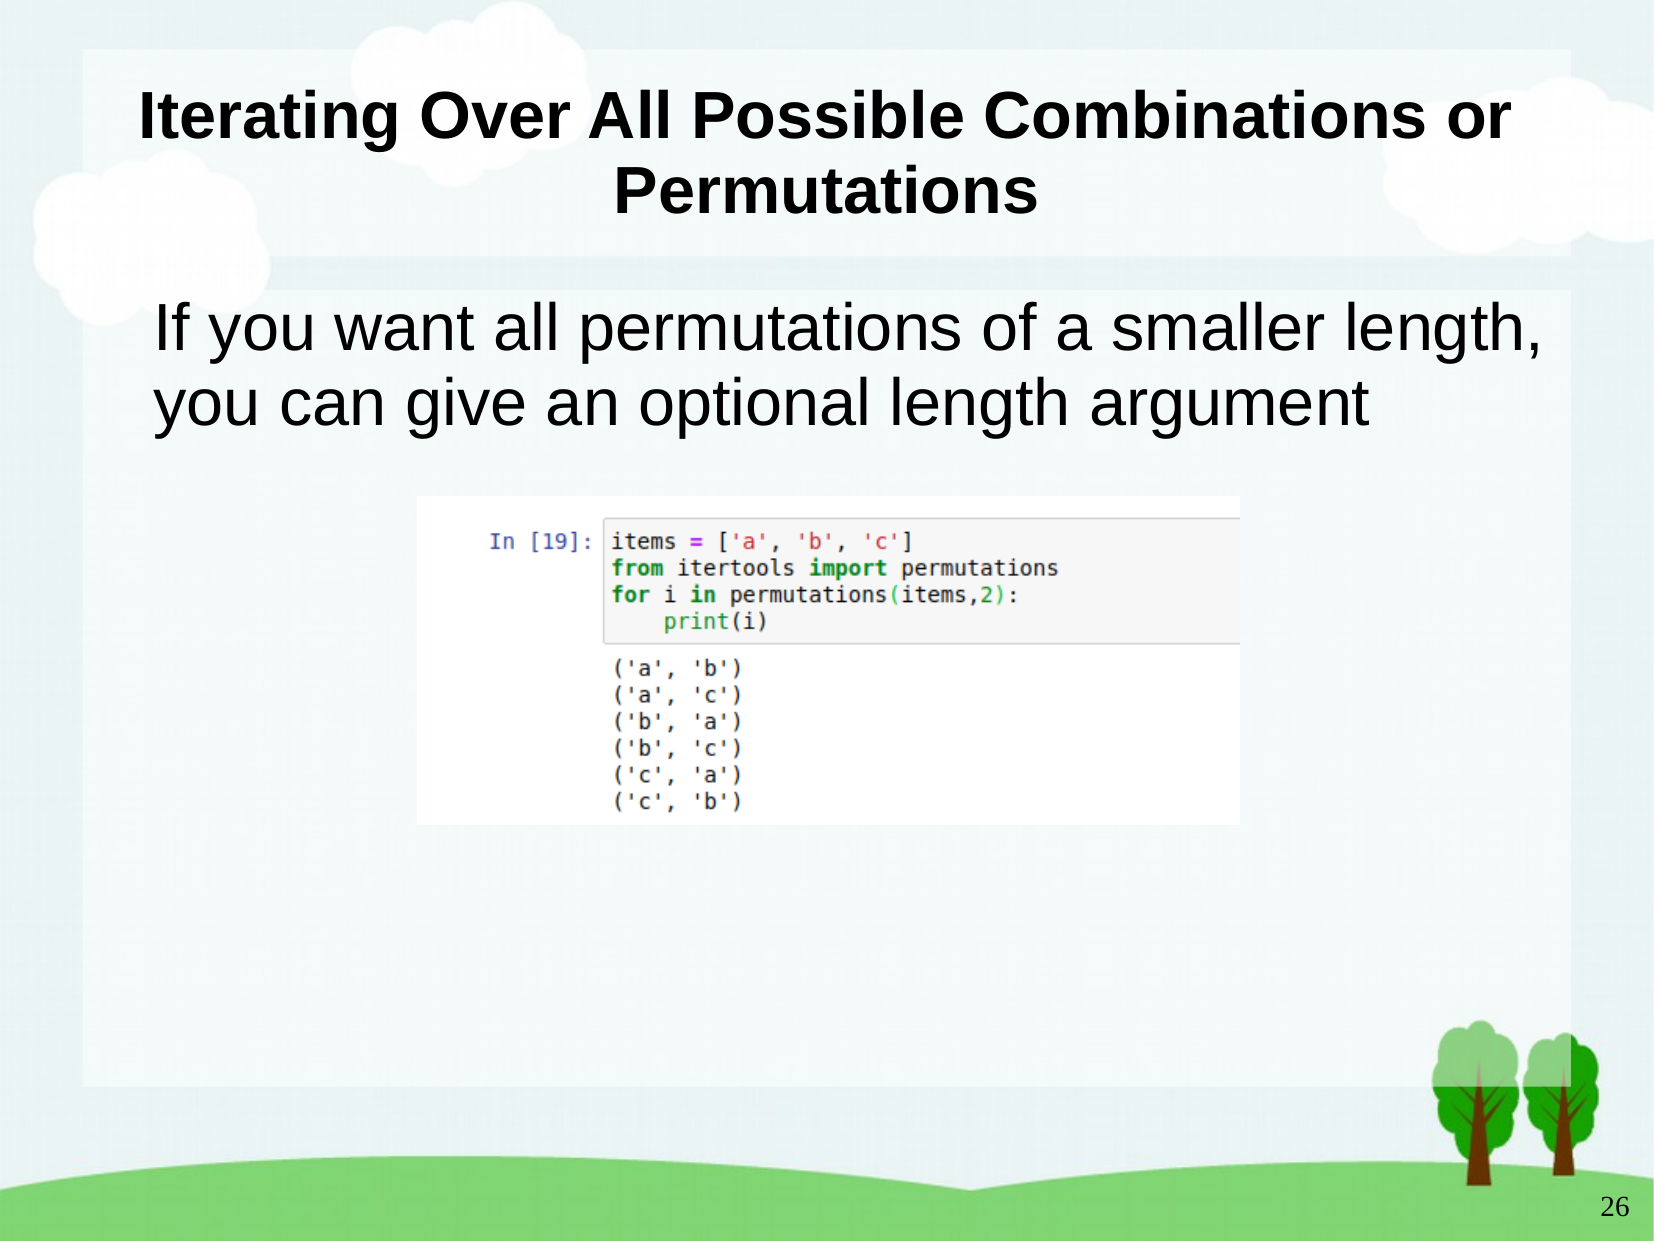

# Iterating Over All Possible Combinations or Permutations
If you want all permutations of a smaller length, you can give an optional length argument
26